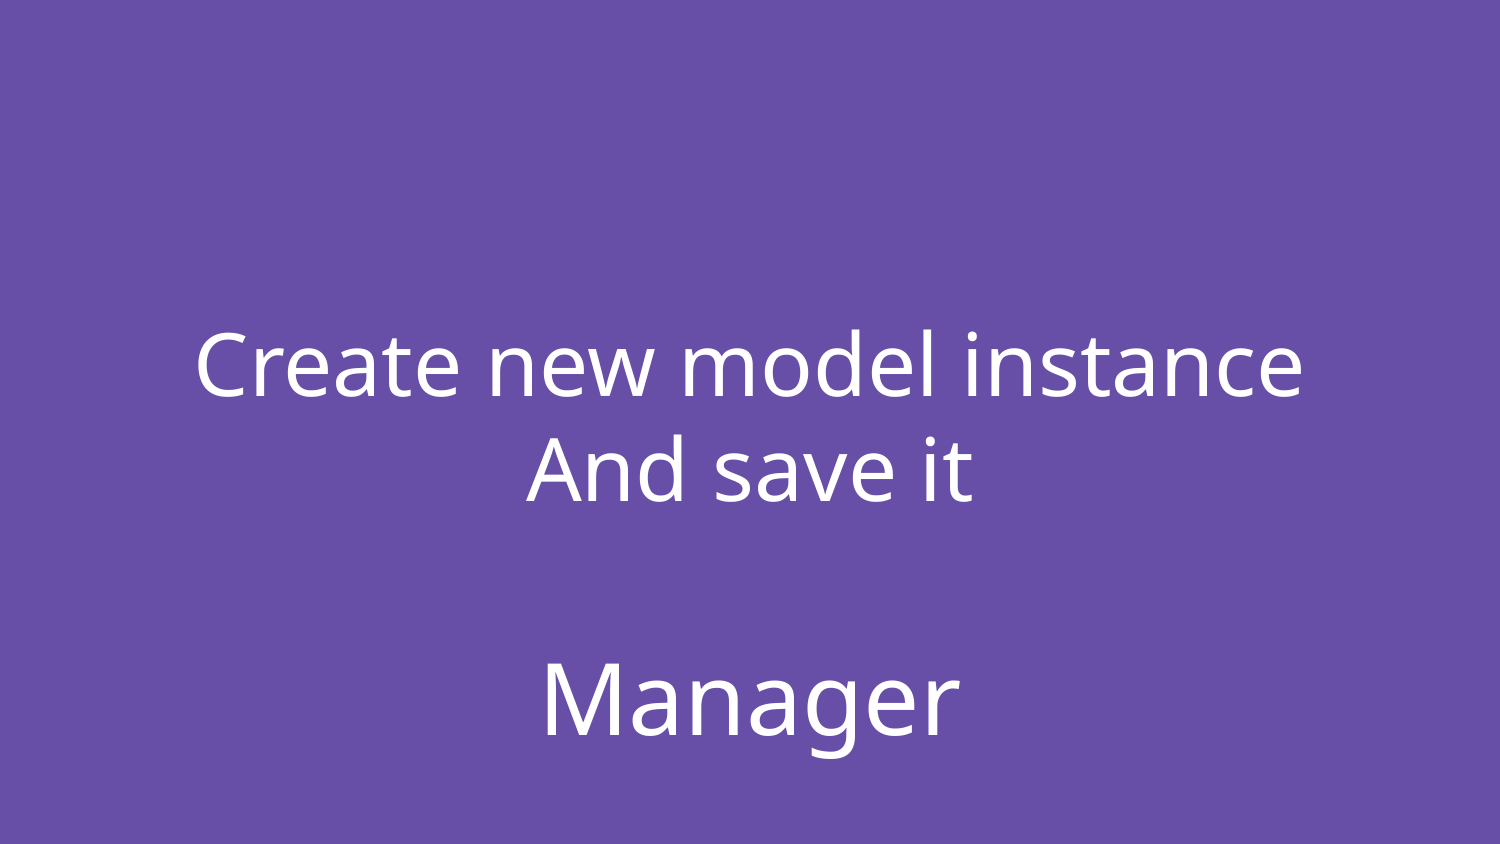

# Create new model instance And save it
Manager